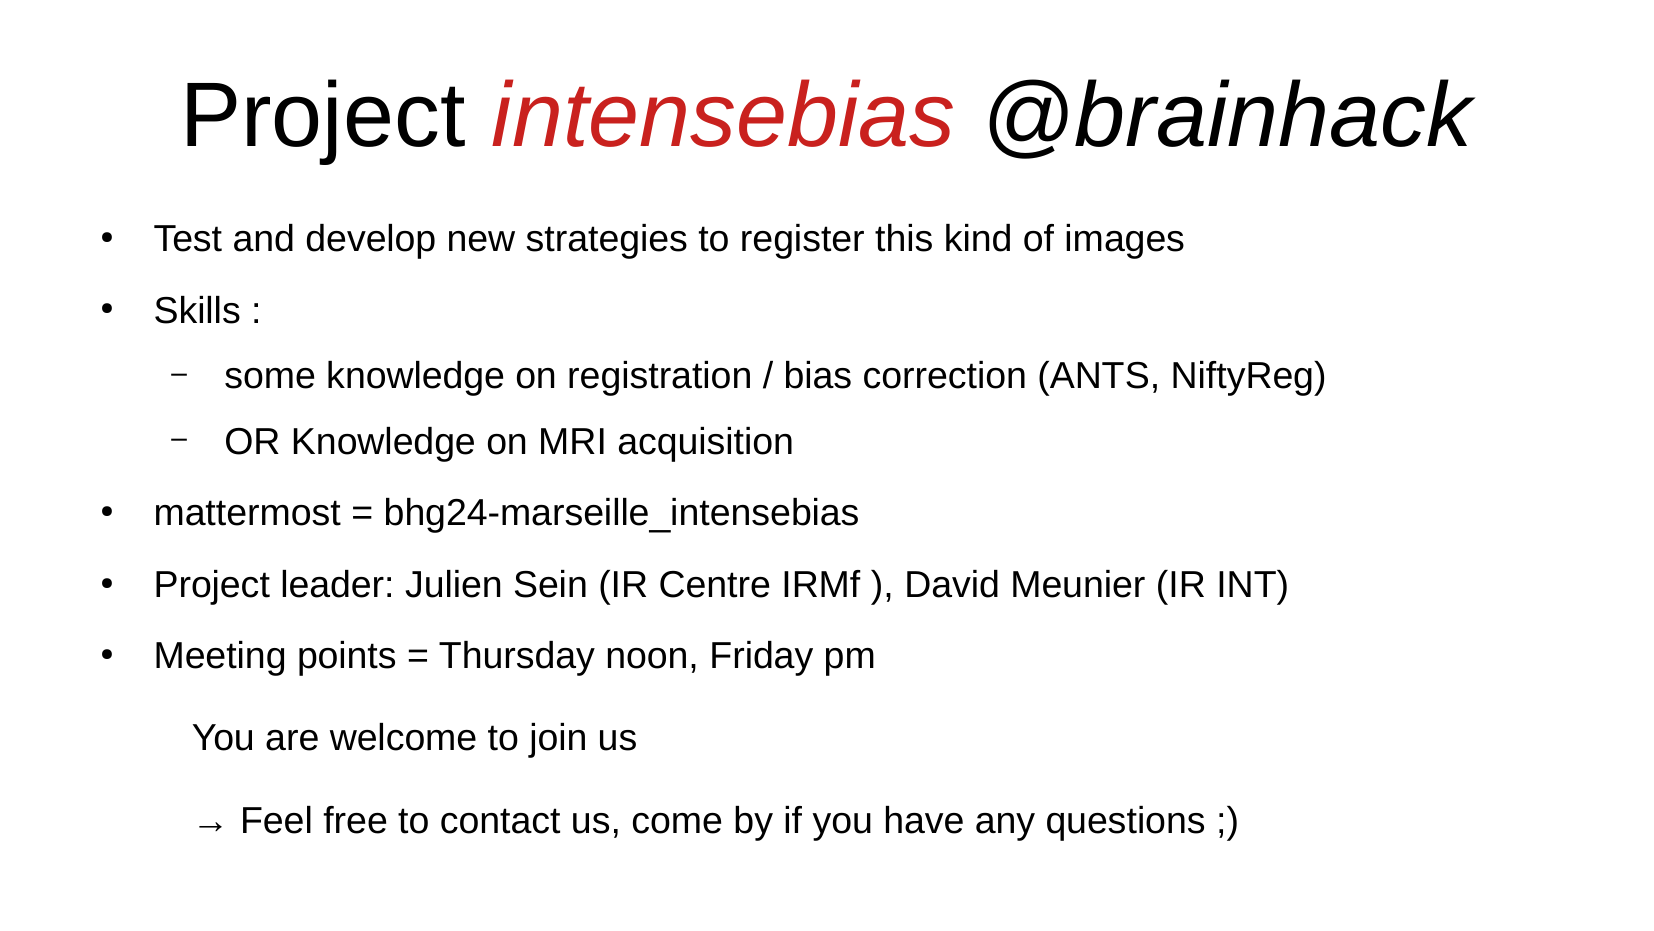

# Project intensebias @brainhack
Test and develop new strategies to register this kind of images
Skills :
some knowledge on registration / bias correction (ANTS, NiftyReg)
OR Knowledge on MRI acquisition
mattermost = bhg24-marseille_intensebias
Project leader: Julien Sein (IR Centre IRMf ), David Meunier (IR INT)
Meeting points = Thursday noon, Friday pm
You are welcome to join us
→ Feel free to contact us, come by if you have any questions ;)